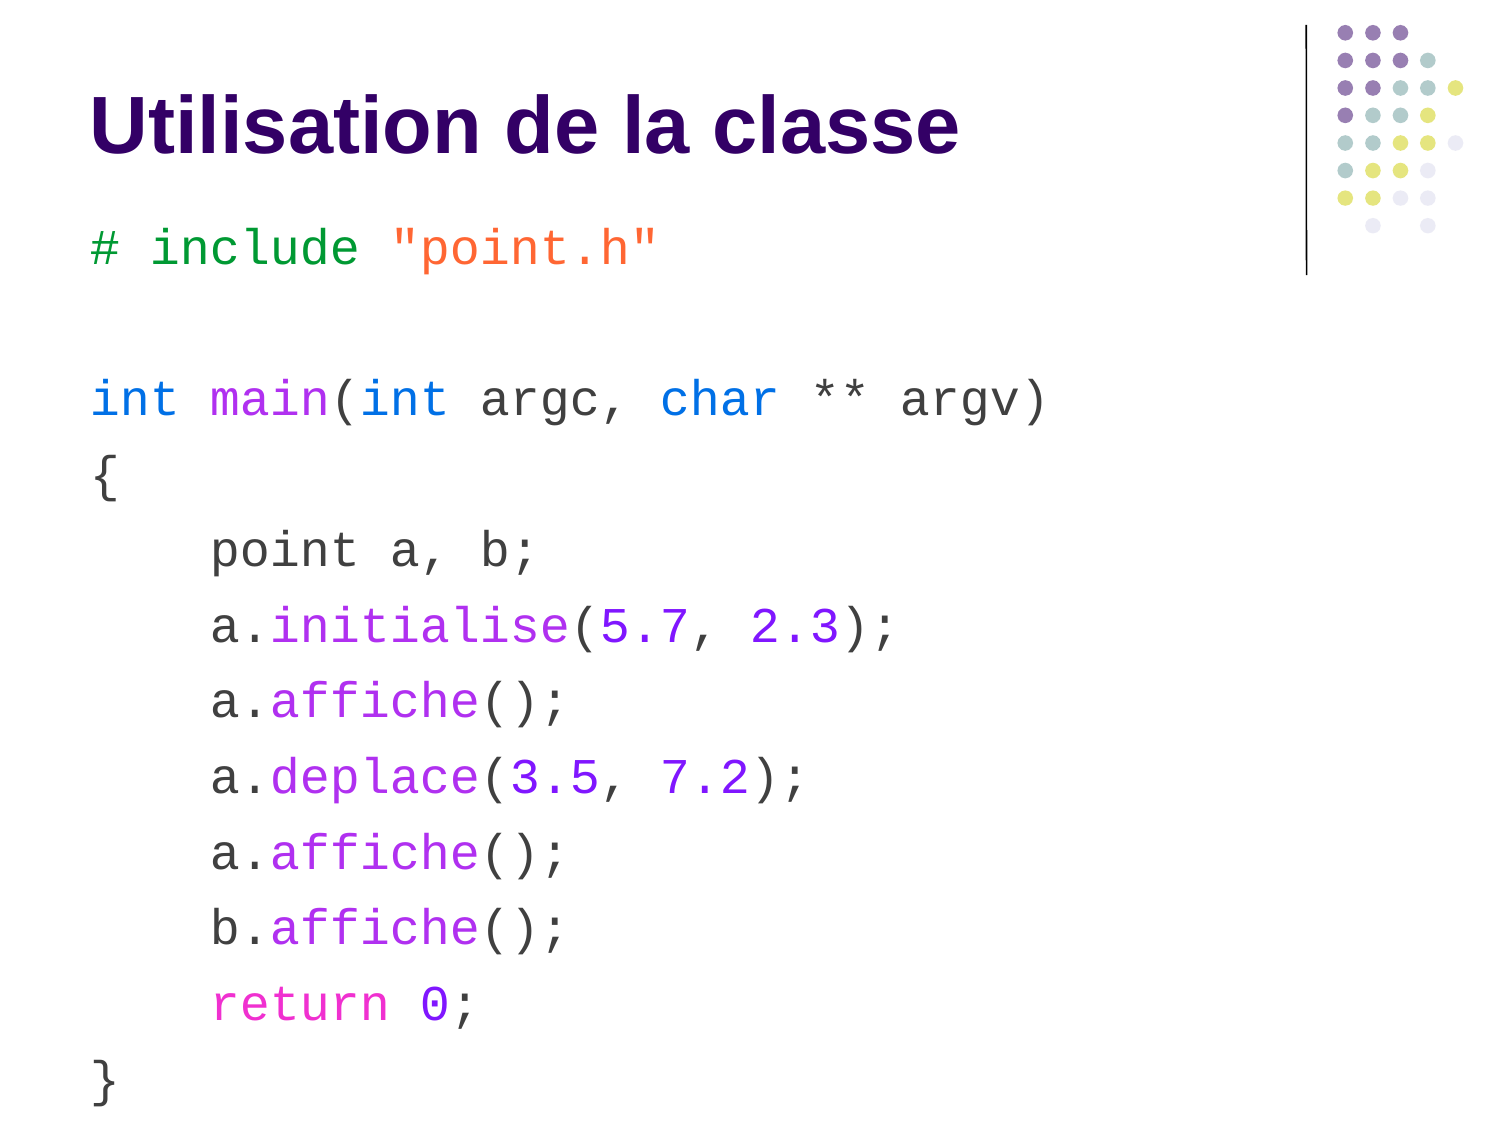

# Utilisation de la classe
# include "point.h"
int main(int argc, char ** argv)
{
 point a, b;
 a.initialise(5.7, 2.3);
 a.affiche();
 a.deplace(3.5, 7.2);
 a.affiche();
 b.affiche();
 return 0;
}